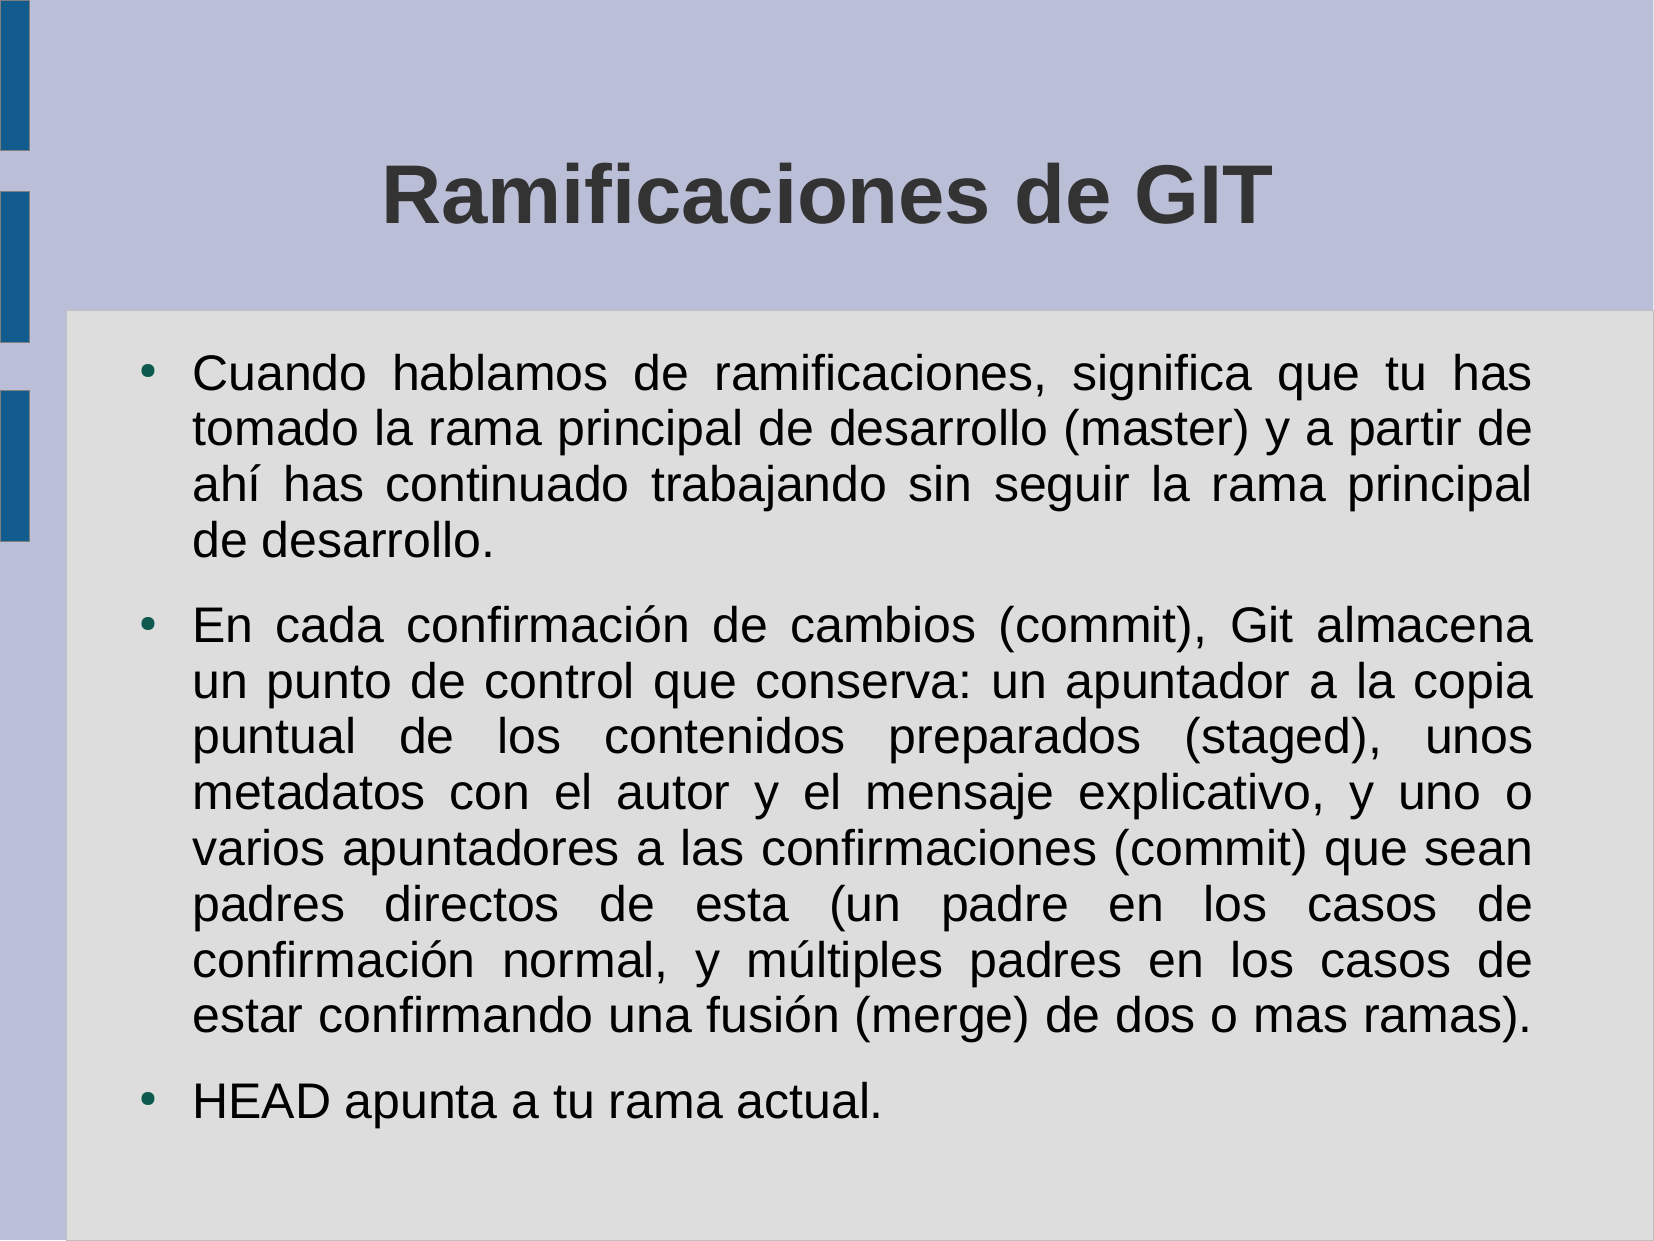

# Ramificaciones de GIT
Cuando hablamos de ramificaciones, significa que tu has tomado la rama principal de desarrollo (master) y a partir de ahí has continuado trabajando sin seguir la rama principal de desarrollo.
En cada confirmación de cambios (commit), Git almacena un punto de control que conserva: un apuntador a la copia puntual de los contenidos preparados (staged), unos metadatos con el autor y el mensaje explicativo, y uno o varios apuntadores a las confirmaciones (commit) que sean padres directos de esta (un padre en los casos de confirmación normal, y múltiples padres en los casos de estar confirmando una fusión (merge) de dos o mas ramas).
HEAD apunta a tu rama actual.